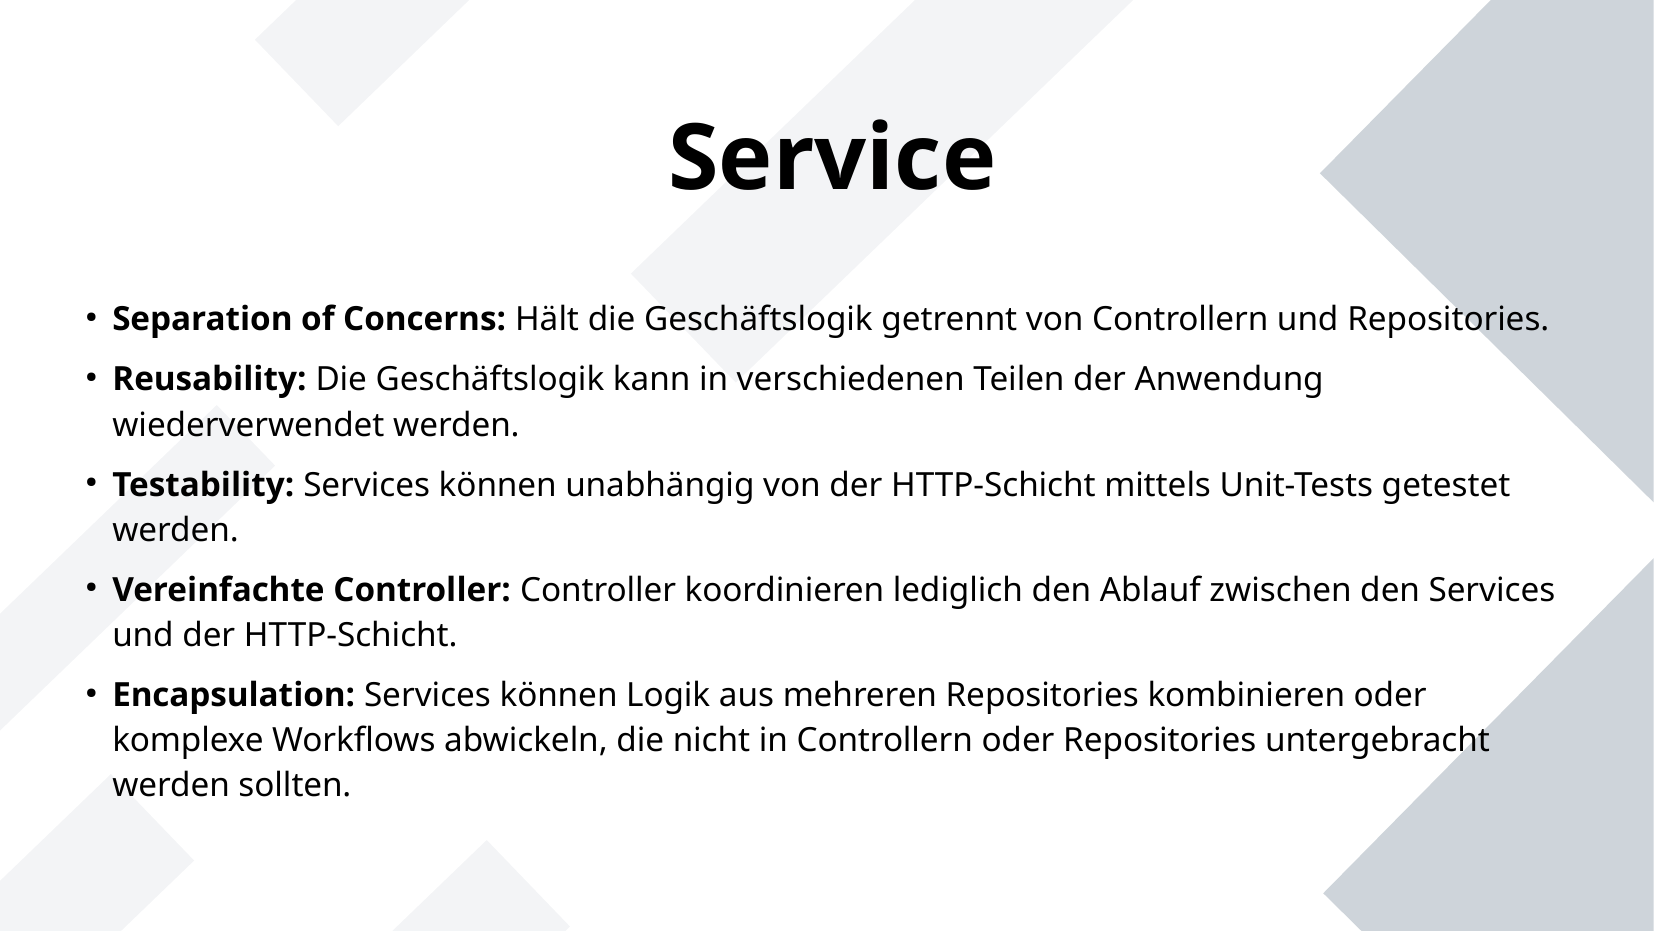

# Service
Separation of Concerns: Hält die Geschäftslogik getrennt von Controllern und Repositories.
Reusability: Die Geschäftslogik kann in verschiedenen Teilen der Anwendung wiederverwendet werden.
Testability: Services können unabhängig von der HTTP-Schicht mittels Unit-Tests getestet werden.
Vereinfachte Controller: Controller koordinieren lediglich den Ablauf zwischen den Services und der HTTP-Schicht.
Encapsulation: Services können Logik aus mehreren Repositories kombinieren oder komplexe Workflows abwickeln, die nicht in Controllern oder Repositories untergebracht werden sollten.